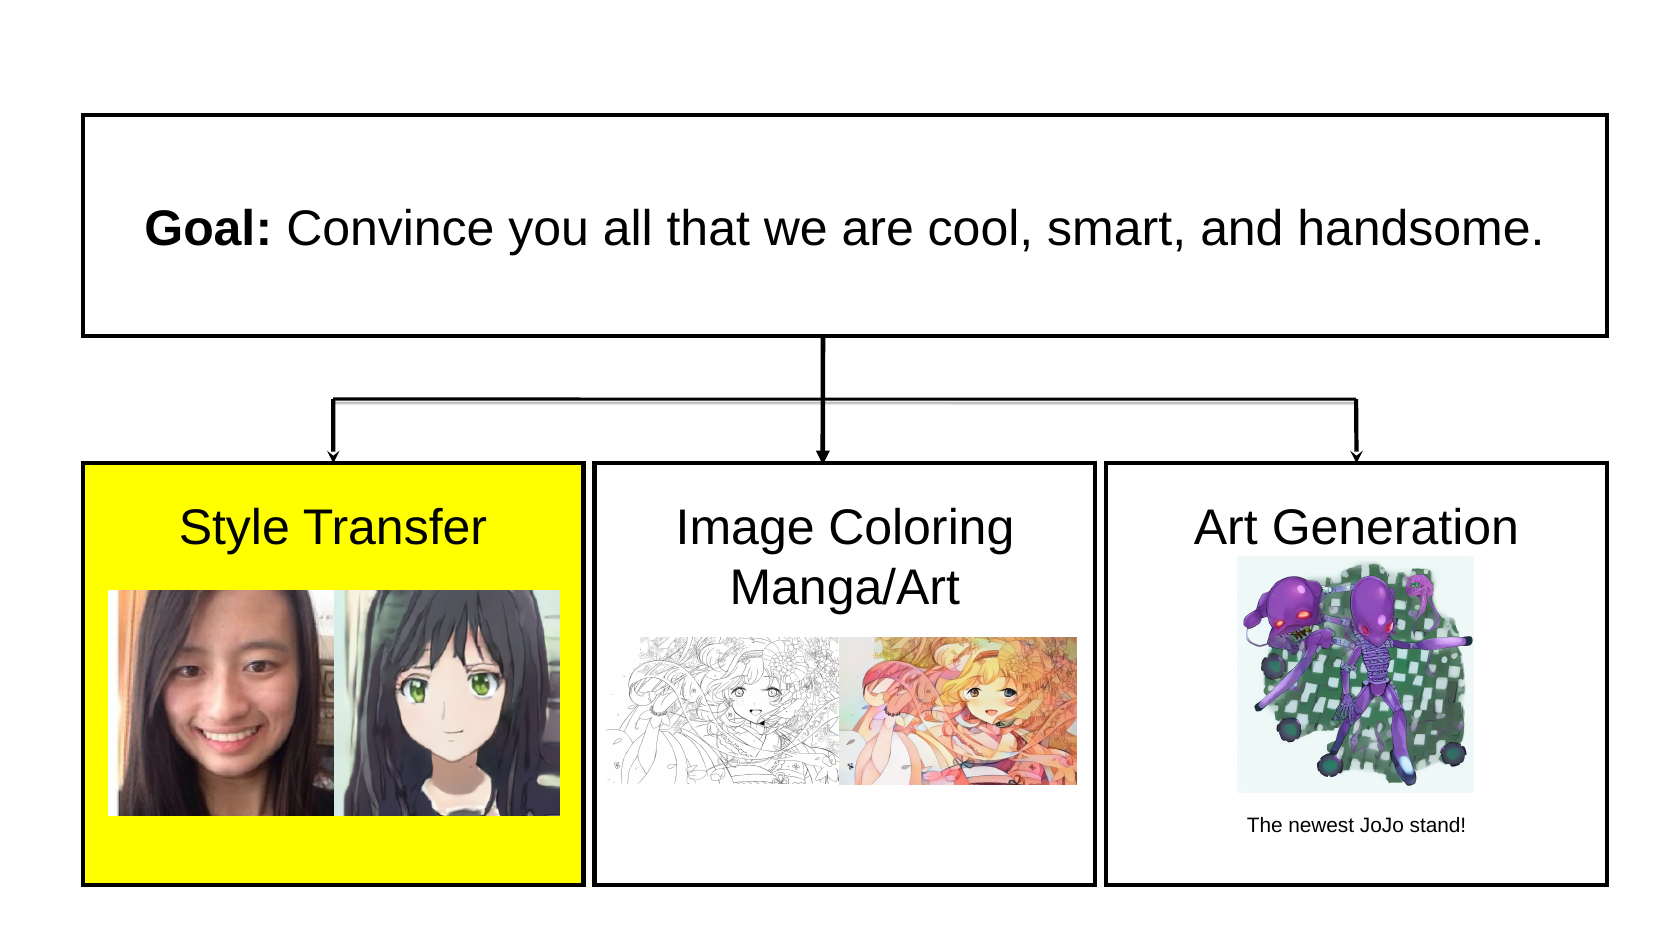

Goal: Convince you all that we are cool, smart, and handsome.
Style Transfer
Image Coloring Manga/Art
Art Generation
The newest JoJo stand!